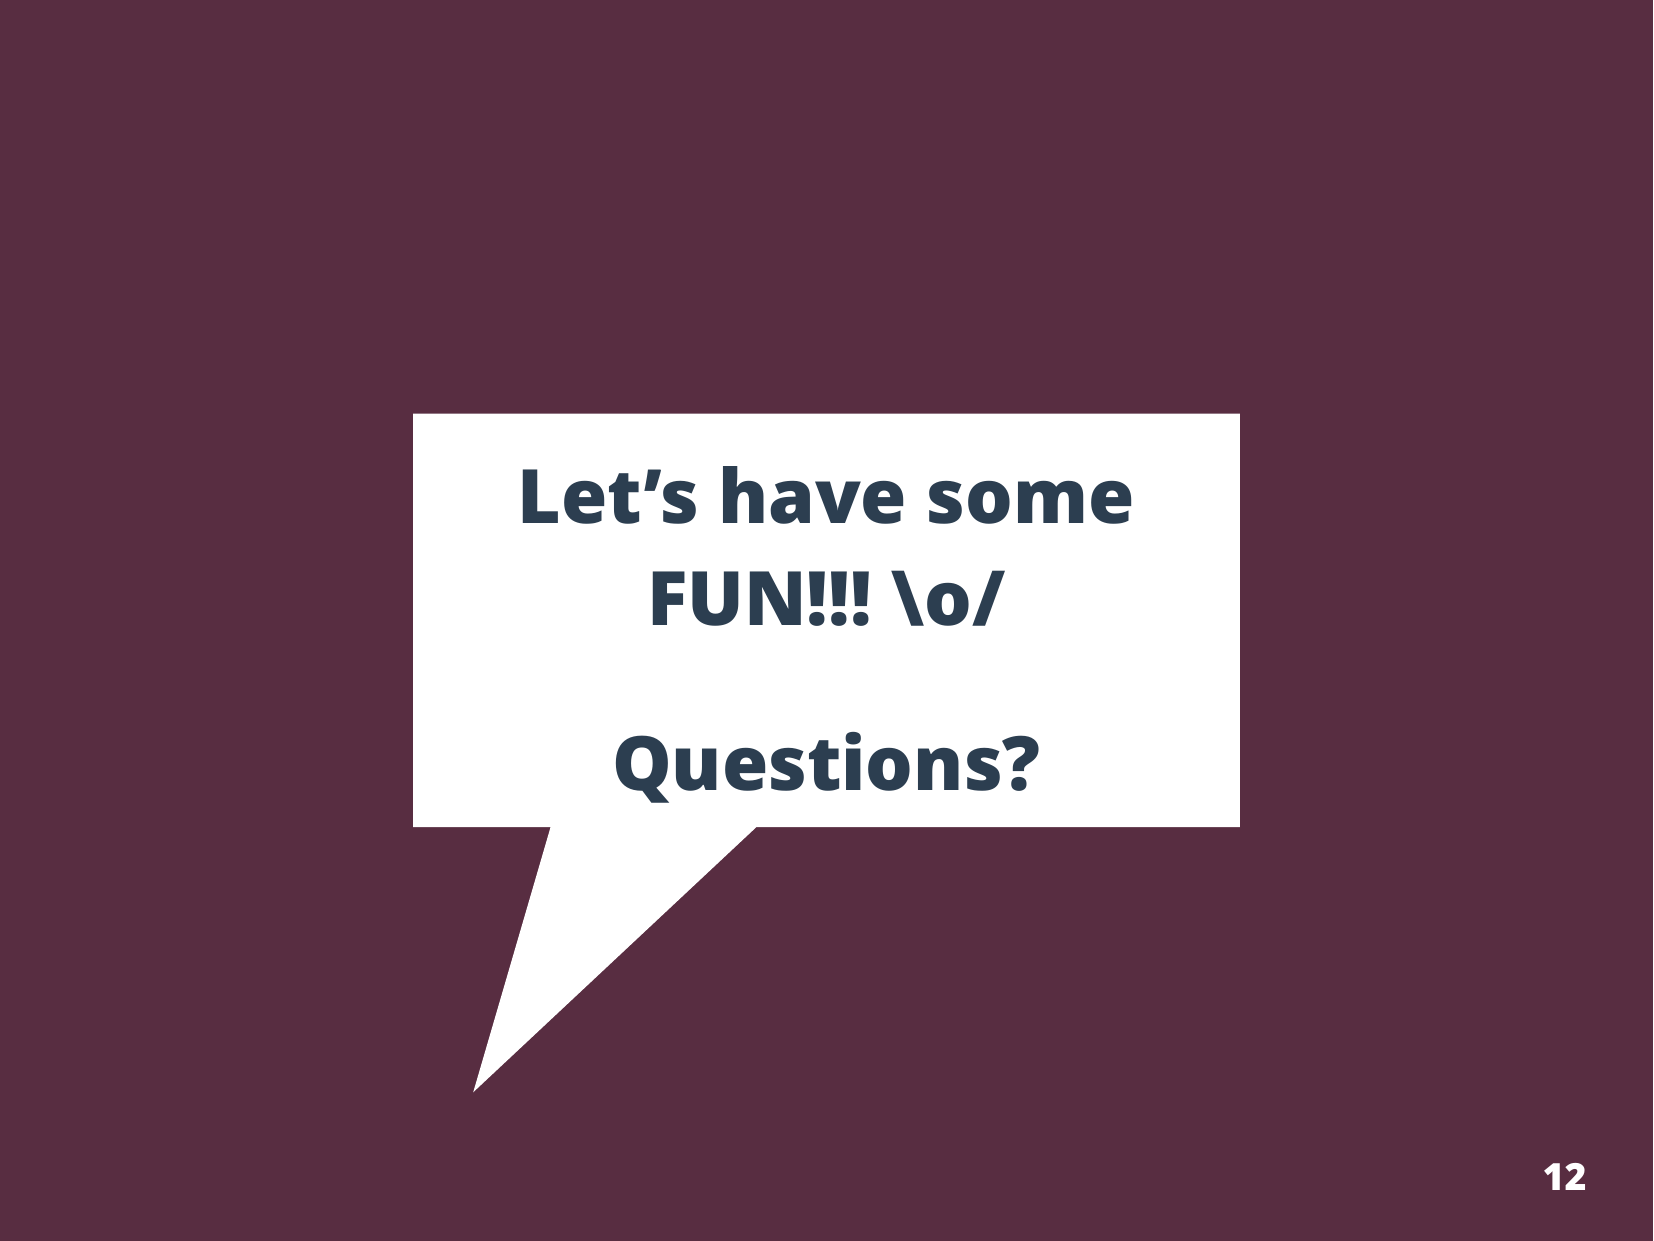

# Let’s have some FUN!!! \o/ Questions?
12